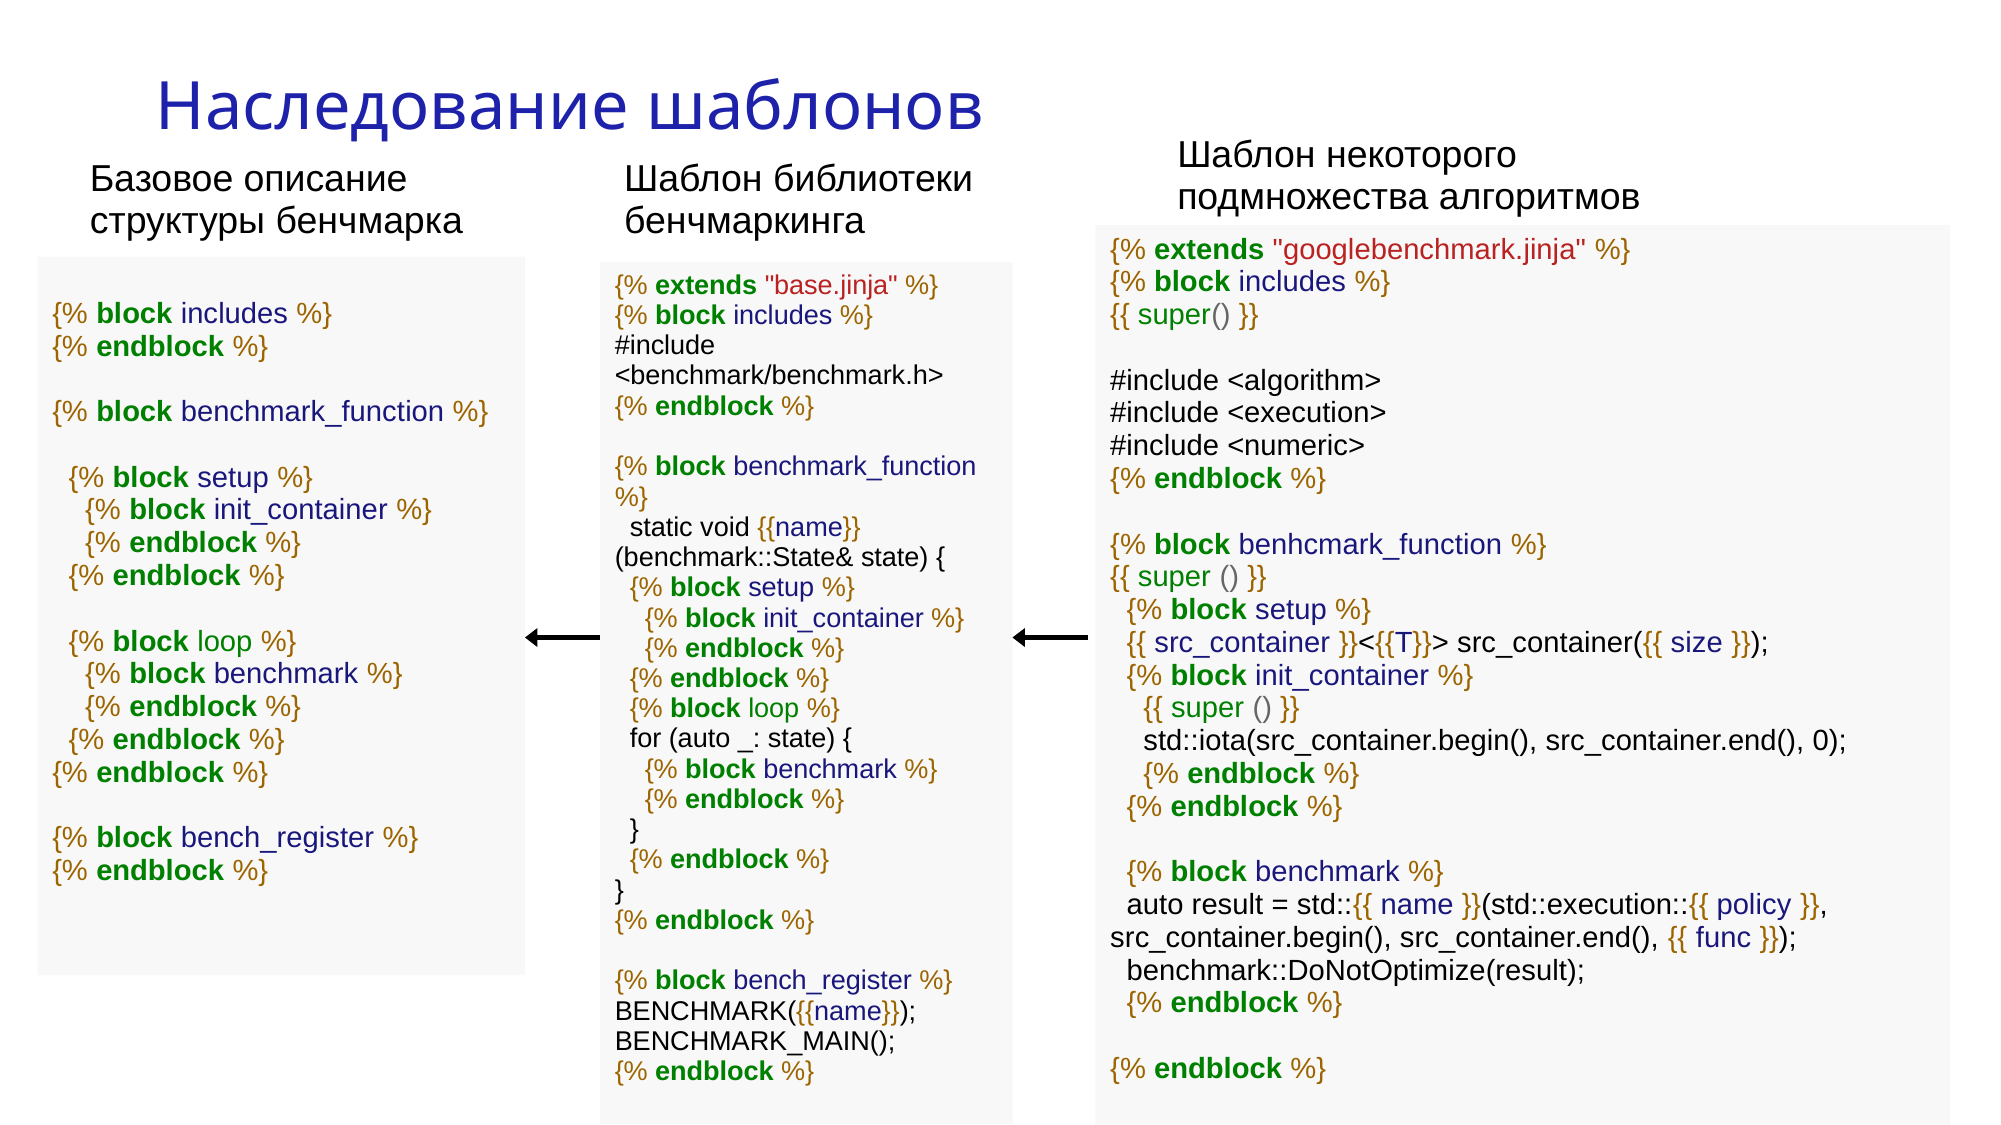

Наследование шаблонов
Шаблон некоторого подмножества алгоритмов
Базовое описание структуры бенчмарка
Шаблон библиотеки бенчмаркинга
{% extends "googlebenchmark.jinja" %}
{% block includes %}
{{ super() }}
#include <algorithm>
#include <execution>
#include <numeric>
{% endblock %}
{% block benhcmark_function %}
{{ super () }}
 {% block setup %}
 {{ src_container }}<{{T}}> src_container({{ size }});
 {% block init_container %}
 {{ super () }}
 std::iota(src_container.begin(), src_container.end(), 0);
 {% endblock %}
 {% endblock %}
 {% block benchmark %}
 auto result = std::{{ name }}(std::execution::{{ policy }}, src_container.begin(), src_container.end(), {{ func }});
 benchmark::DoNotOptimize(result);
 {% endblock %}
{% endblock %}
{% block includes %}
{% endblock %}
{% block benchmark_function %}
 {% block setup %}
 {% block init_container %}
 {% endblock %}
 {% endblock %}
 {% block loop %}
 {% block benchmark %}
 {% endblock %}
 {% endblock %}
{% endblock %}
{% block bench_register %}
{% endblock %}
{% extends "base.jinja" %}
{% block includes %}
#include <benchmark/benchmark.h>
{% endblock %}
{% block benchmark_function %}
 static void {{name}}(benchmark::State& state) {
 {% block setup %}
 {% block init_container %}
 {% endblock %}
 {% endblock %}
 {% block loop %}
 for (auto _: state) {
 {% block benchmark %}
 {% endblock %}
 }
 {% endblock %}
}
{% endblock %}
{% block bench_register %}
BENCHMARK({{name}});
BENCHMARK_MAIN();
{% endblock %}